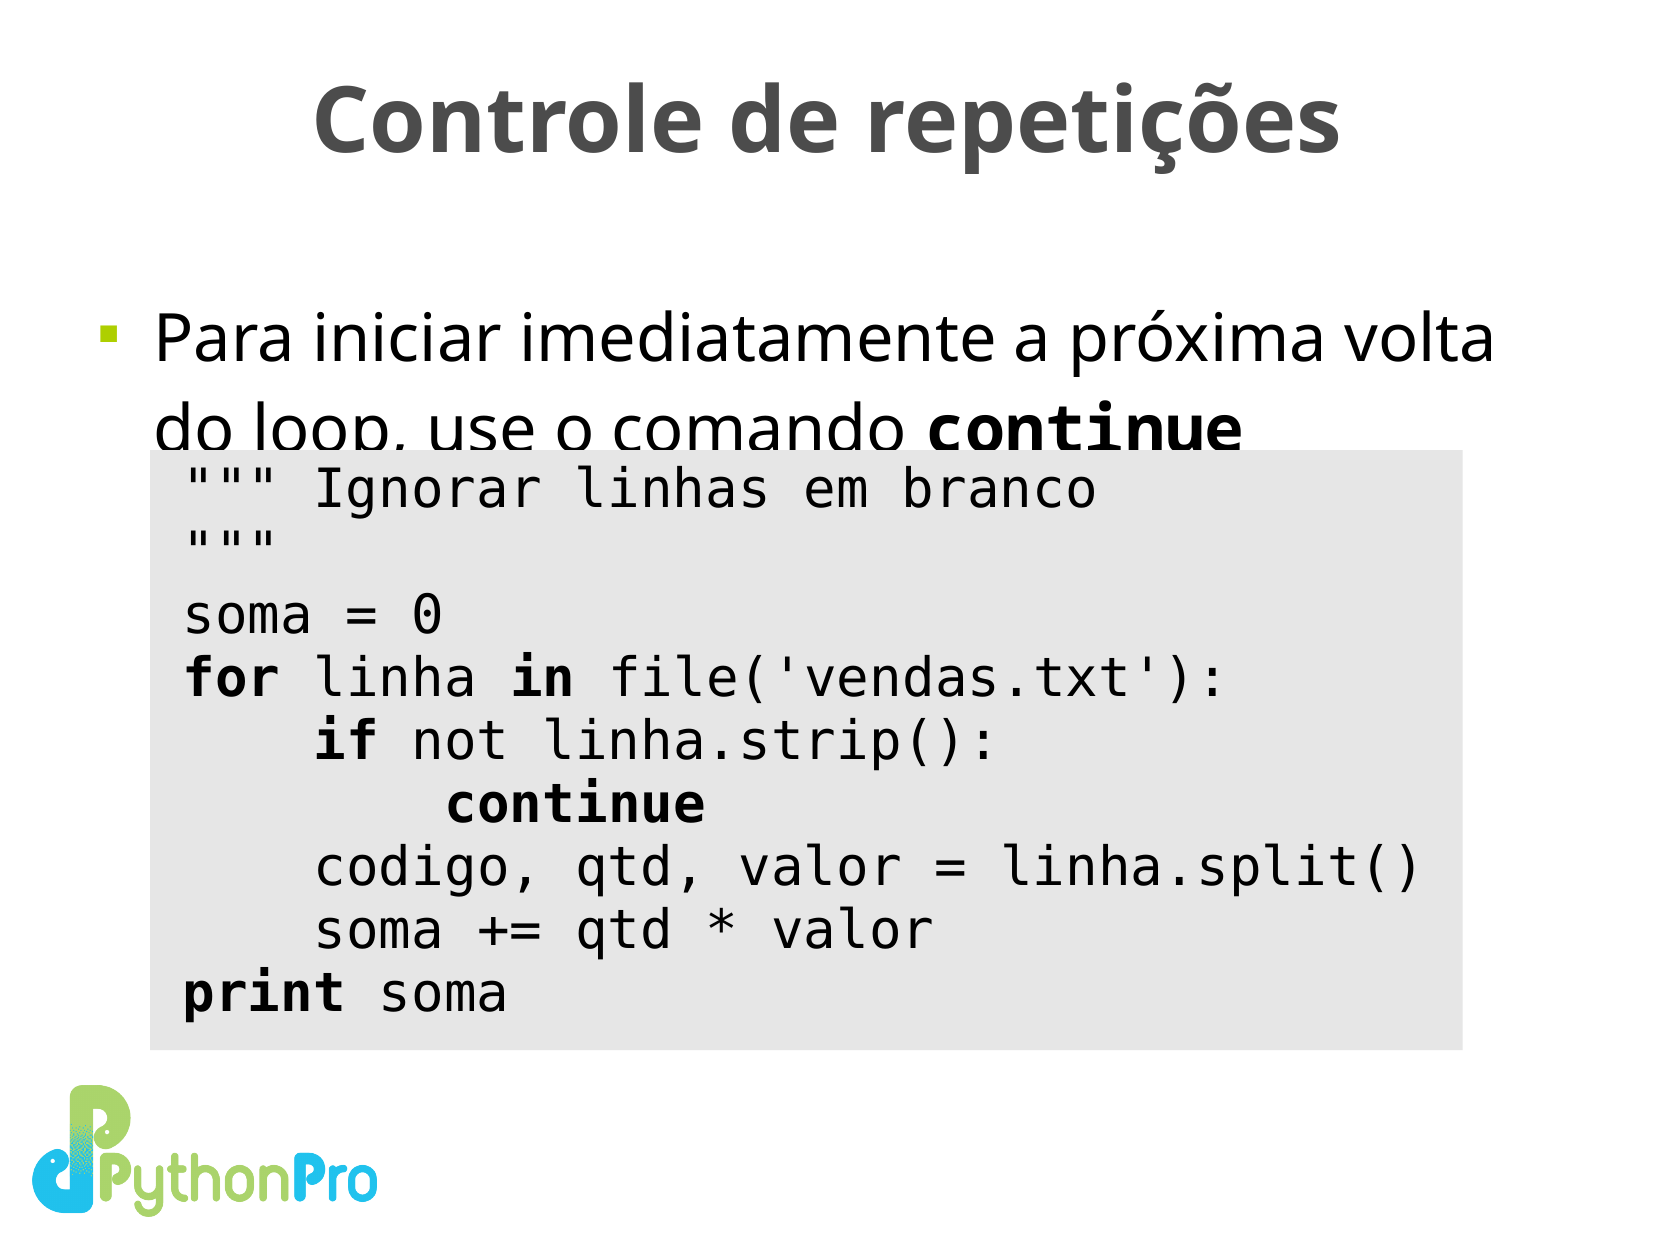

# Controle de repetições
Para iniciar imediatamente a próxima volta do loop, use o comando continue
""" Ignorar linhas em branco
"""
soma = 0
for linha in file('vendas.txt'):
 if not linha.strip():
 continue
 codigo, qtd, valor = linha.split()
 soma += qtd * valor
print soma